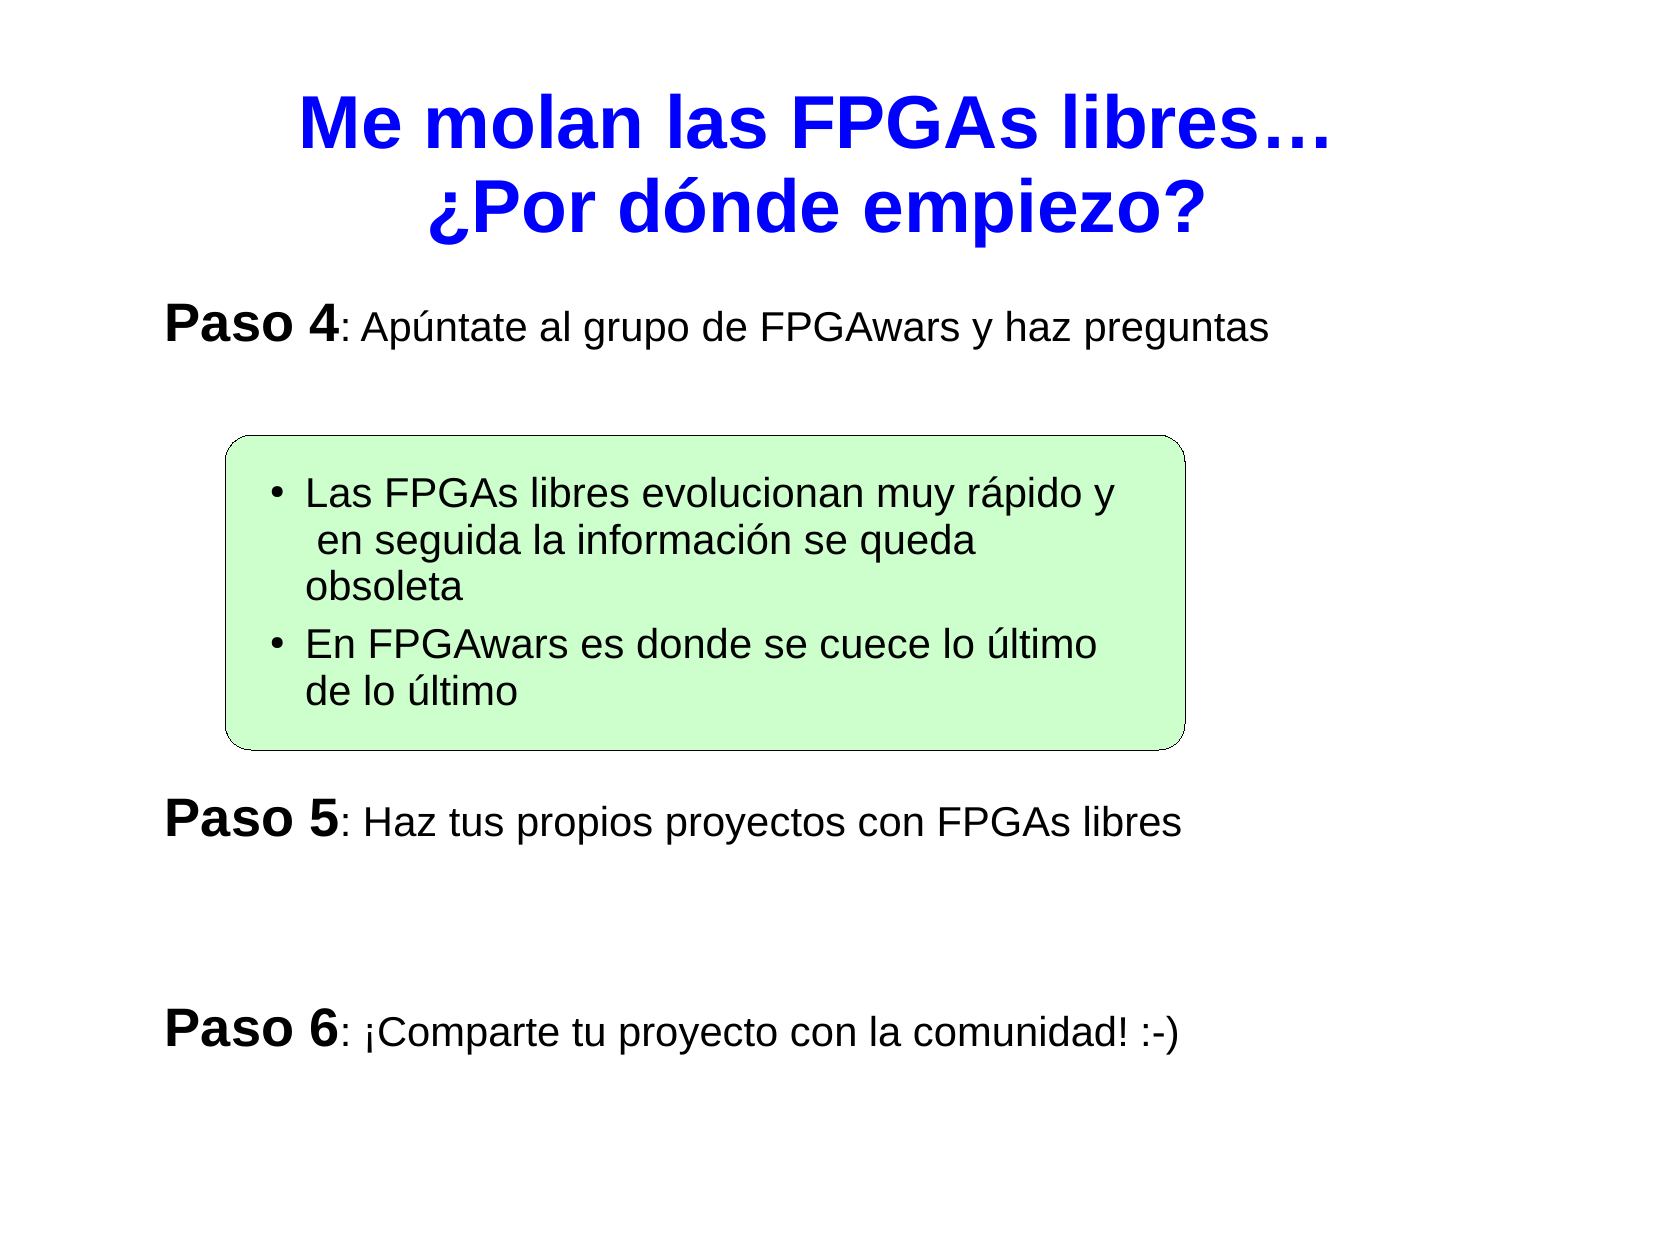

Me molan las FPGAs libres…
¿Por dónde empiezo?
Paso 4: Apúntate al grupo de FPGAwars y haz preguntas
Las FPGAs libres evolucionan muy rápido y en seguida la información se queda obsoleta
En FPGAwars es donde se cuece lo último de lo último
Paso 5: Haz tus propios proyectos con FPGAs libres
Paso 6: ¡Comparte tu proyecto con la comunidad! :-)